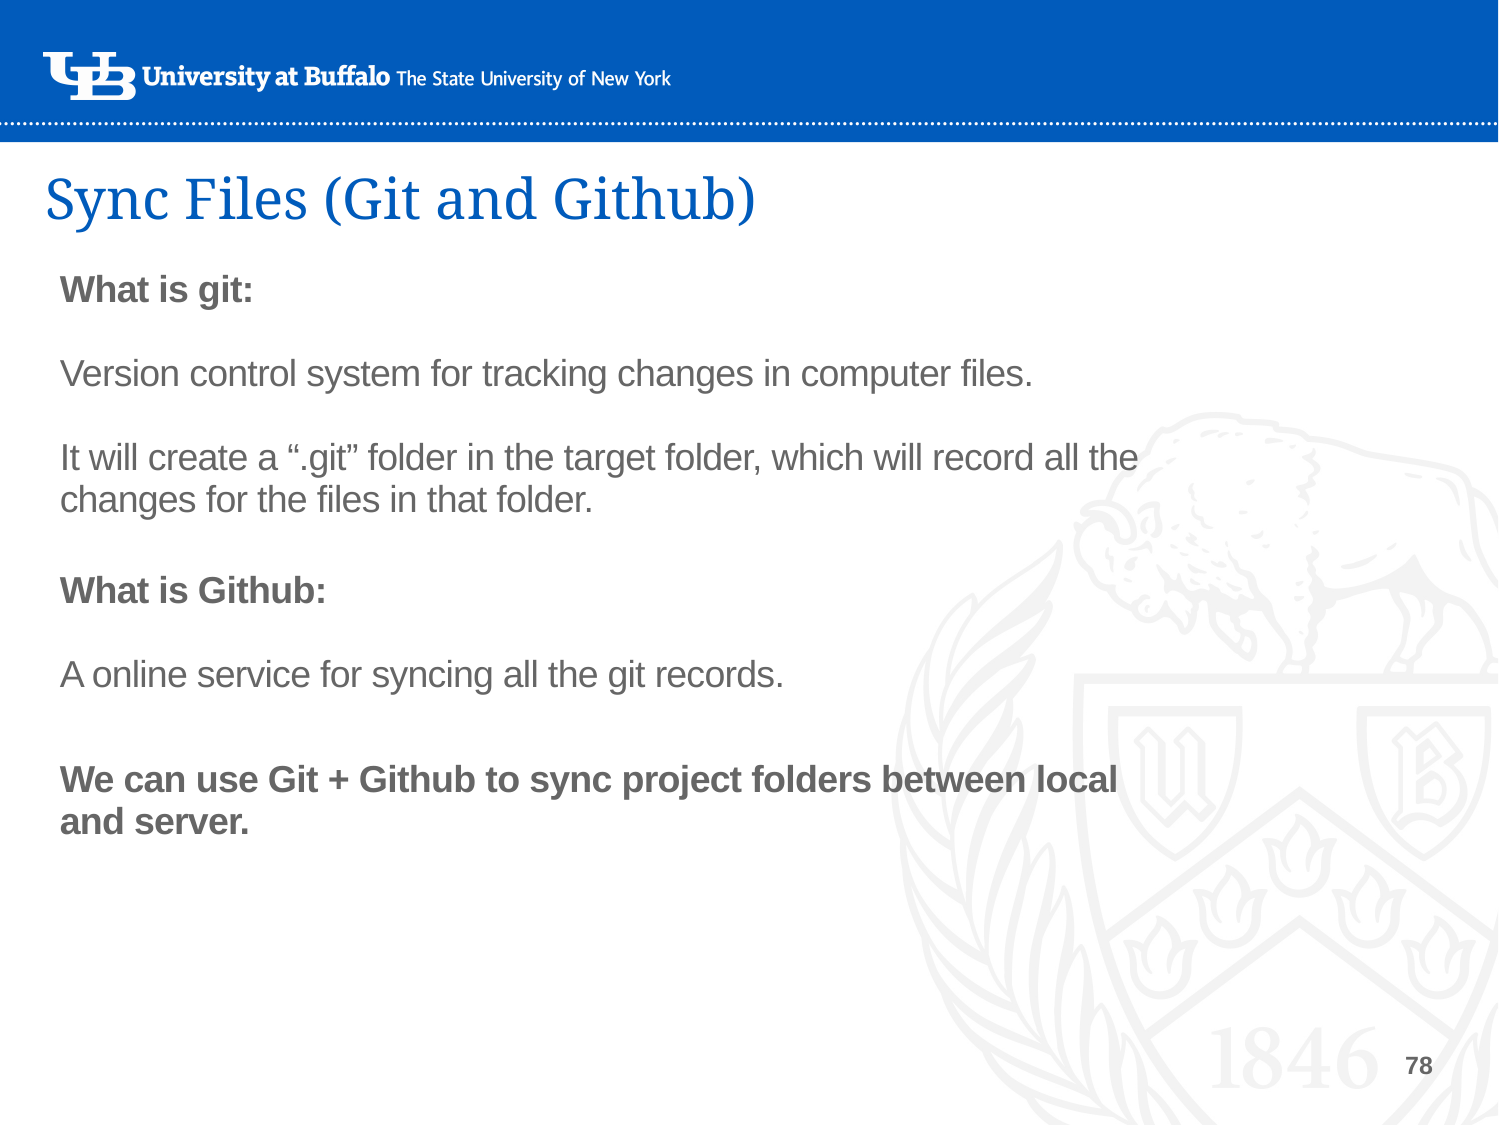

# Sync Files (Git and Github)
What is git:
Version control system for tracking changes in computer files.
It will create a “.git” folder in the target folder, which will record all the changes for the files in that folder.
What is Github:
A online service for syncing all the git records.
We can use Git + Github to sync project folders between local and server.